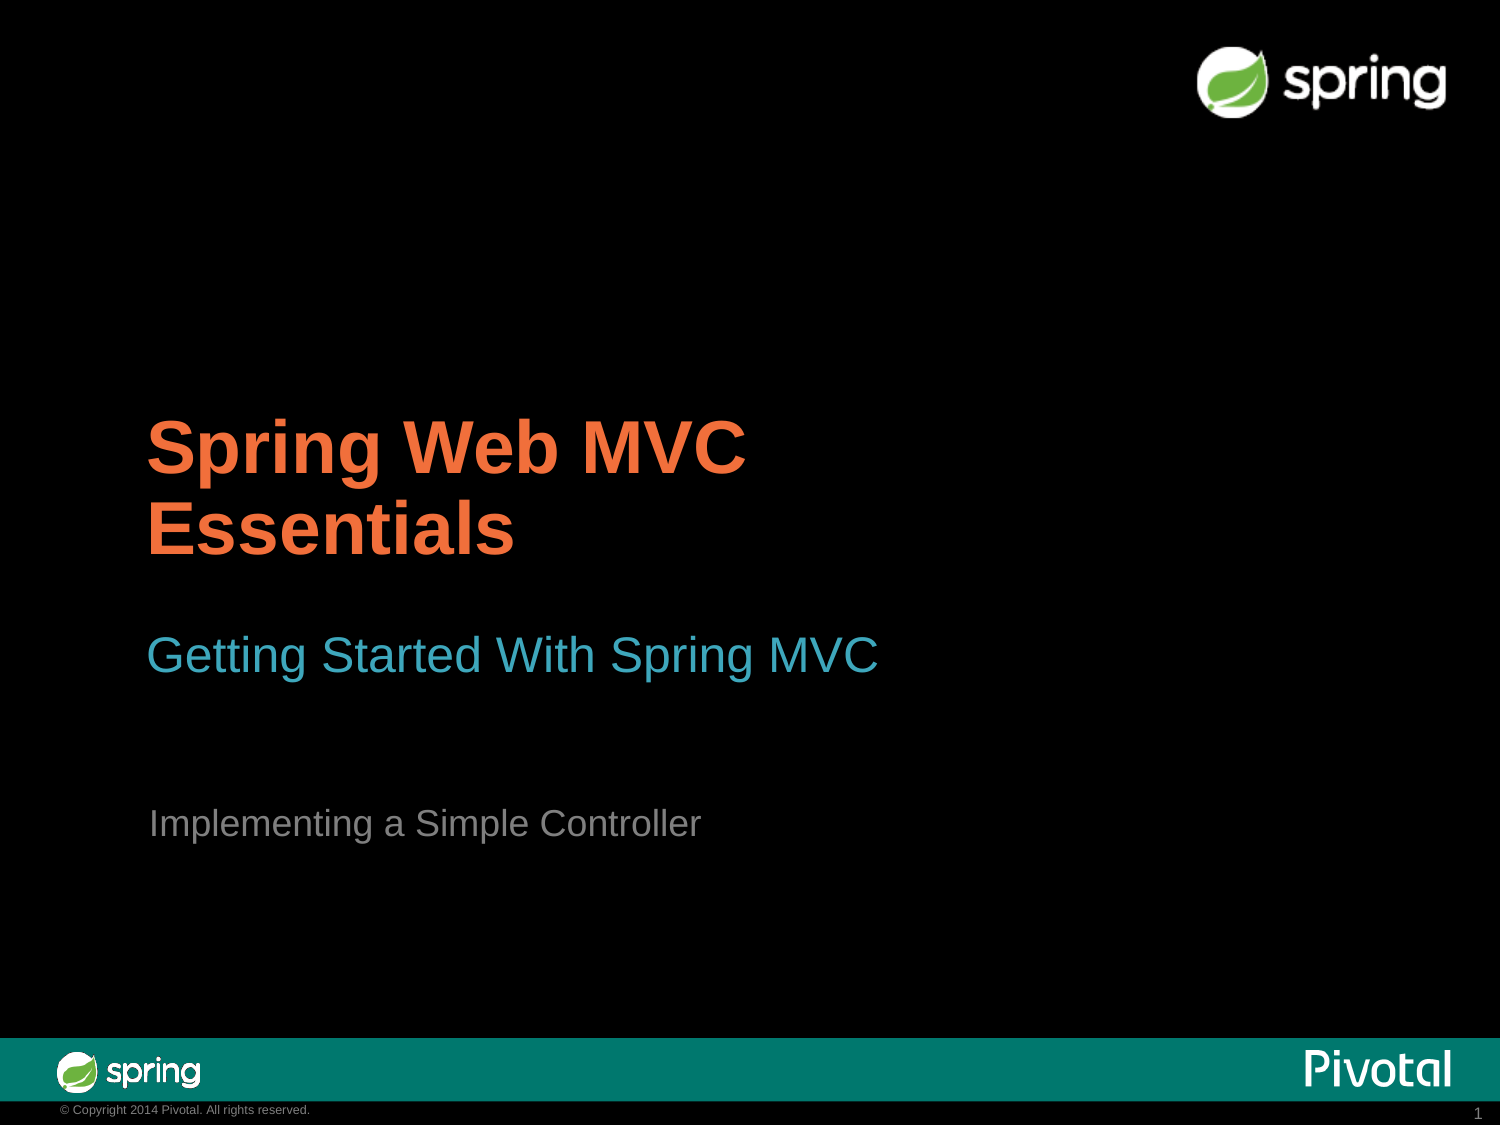

# Spring Web MVC Essentials
Getting Started With Spring MVC
Implementing a Simple Controller